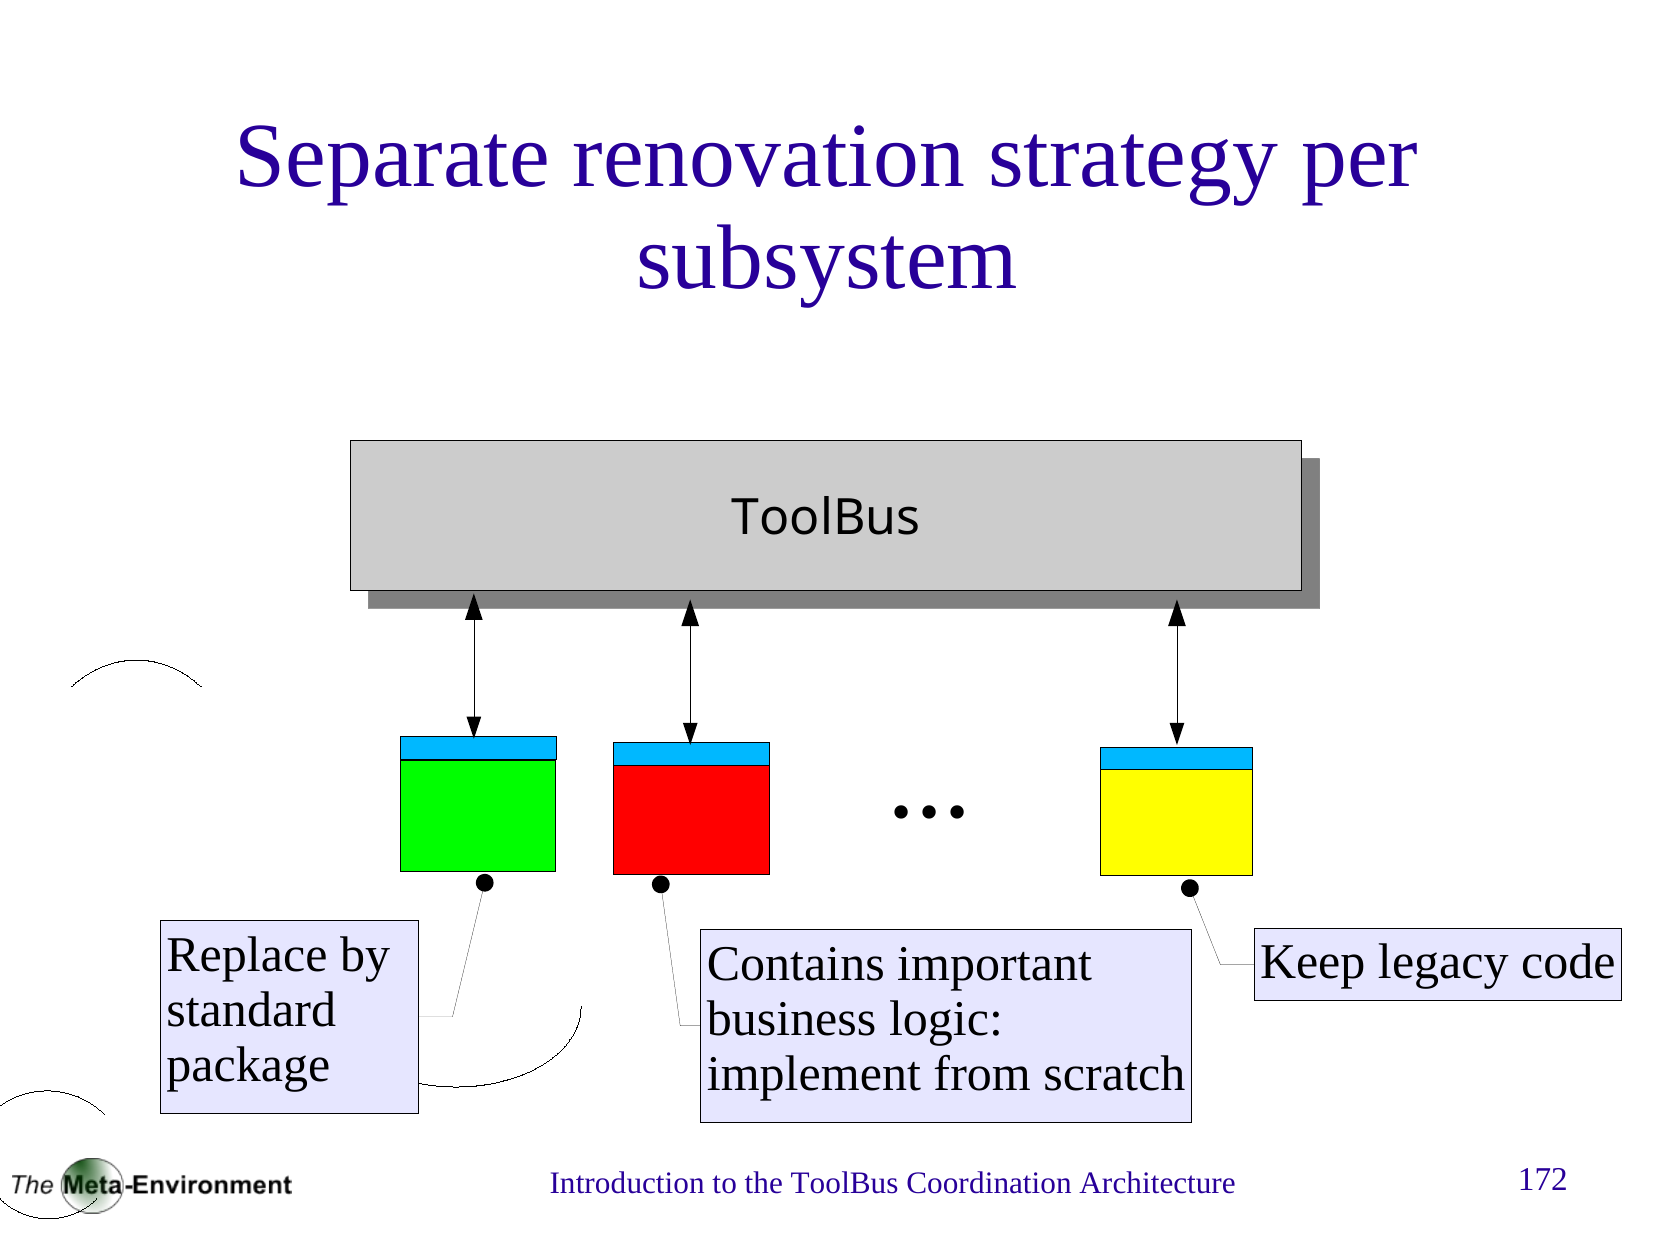

# Separate renovation strategy per subsystem
ToolBus
...